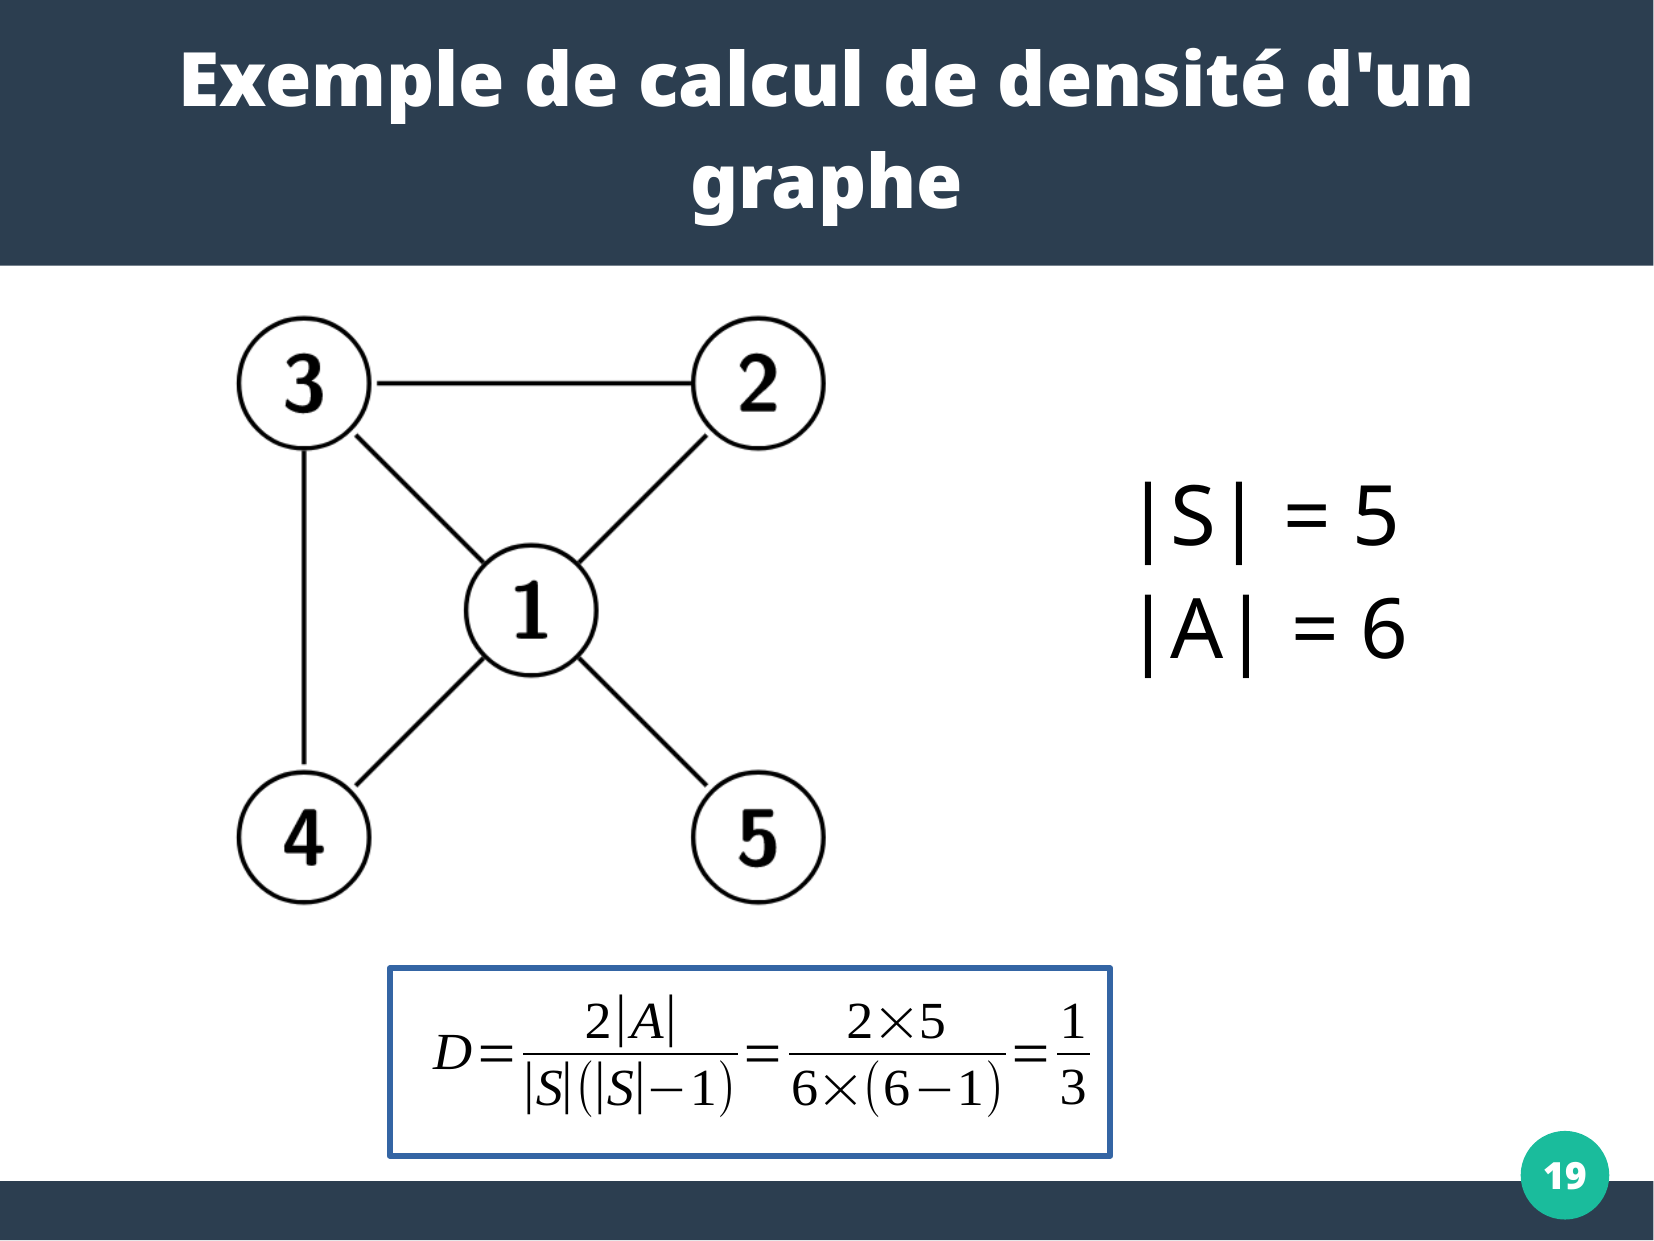

# Exemple de calcul de densité d'un graphe
|S| = 5
|A| = 6
19